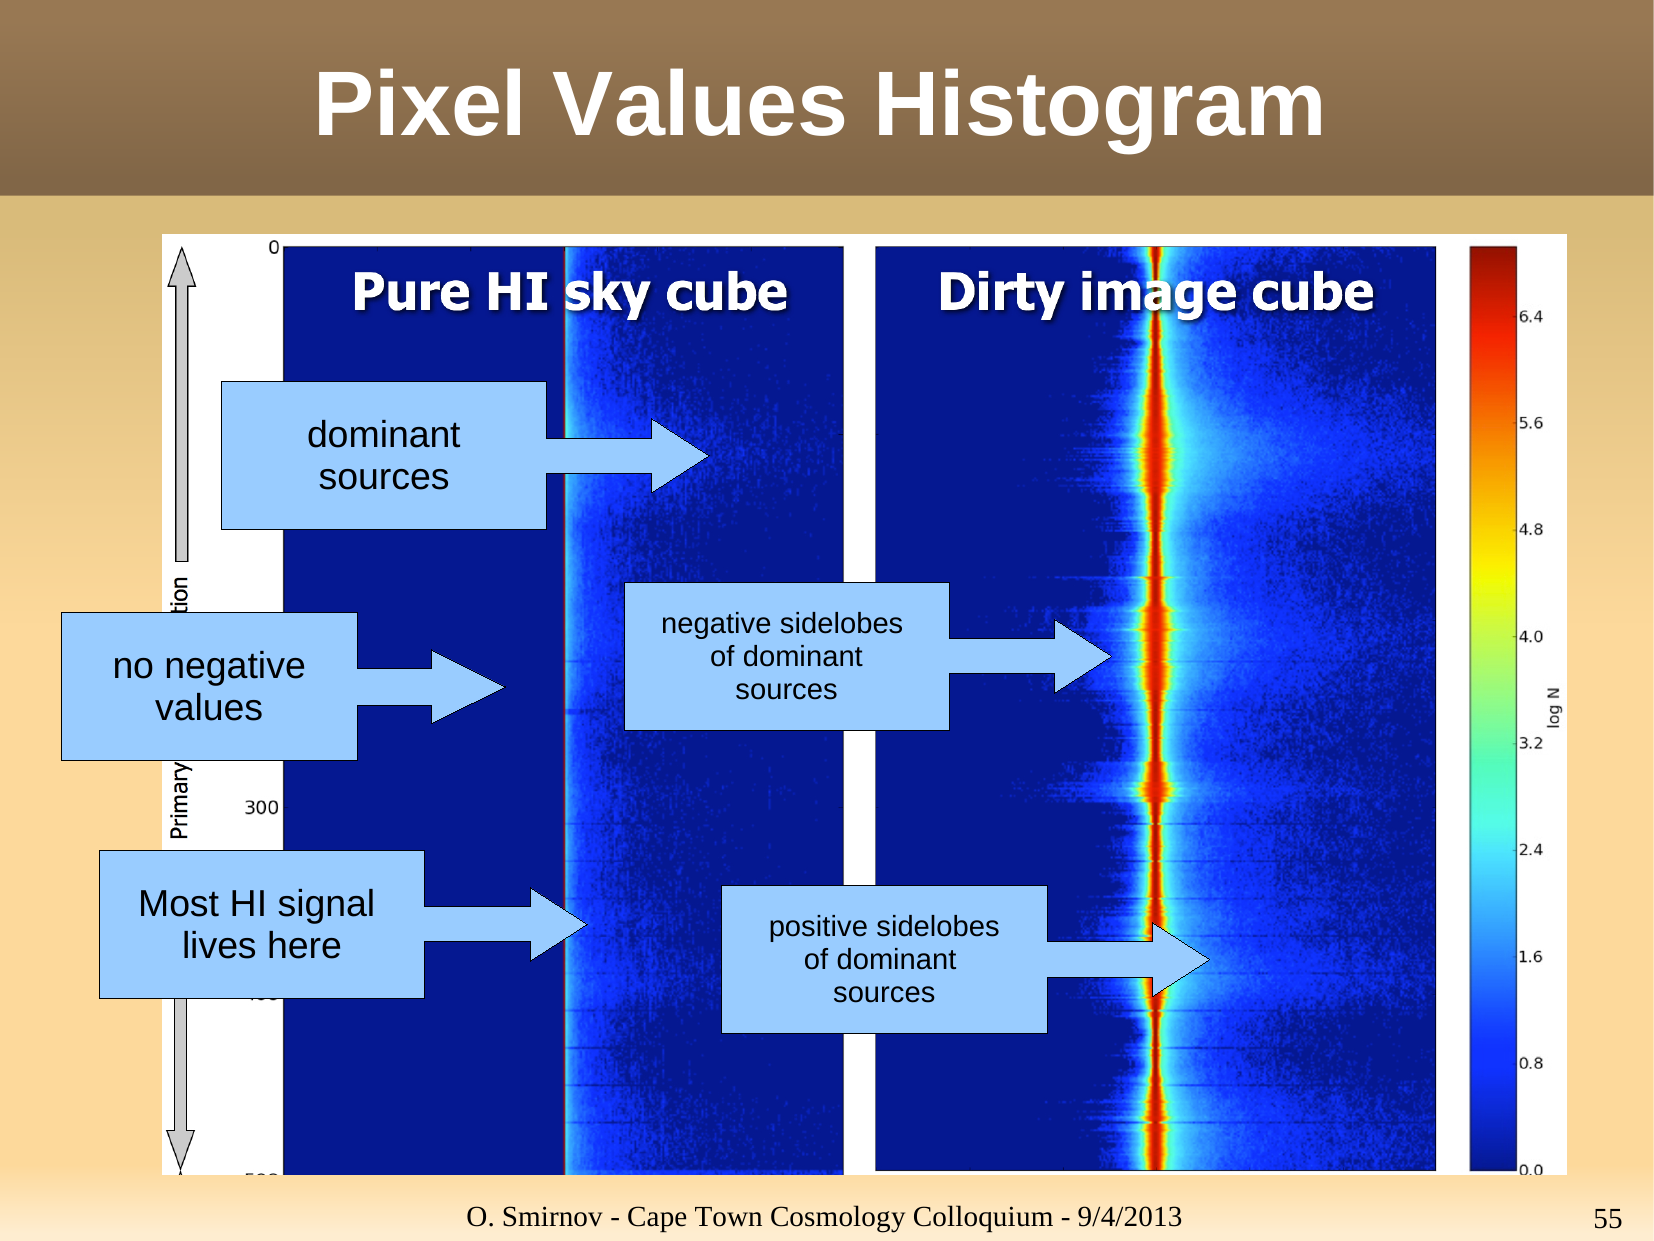

# Pixel Values Histogram
dominant
sources
negative sidelobes
of dominant
sources
no negative
values
Most HI signal
lives here
positive sidelobes
of dominant
sources
O. Smirnov - Cape Town Cosmology Colloquium - 9/4/2013
55